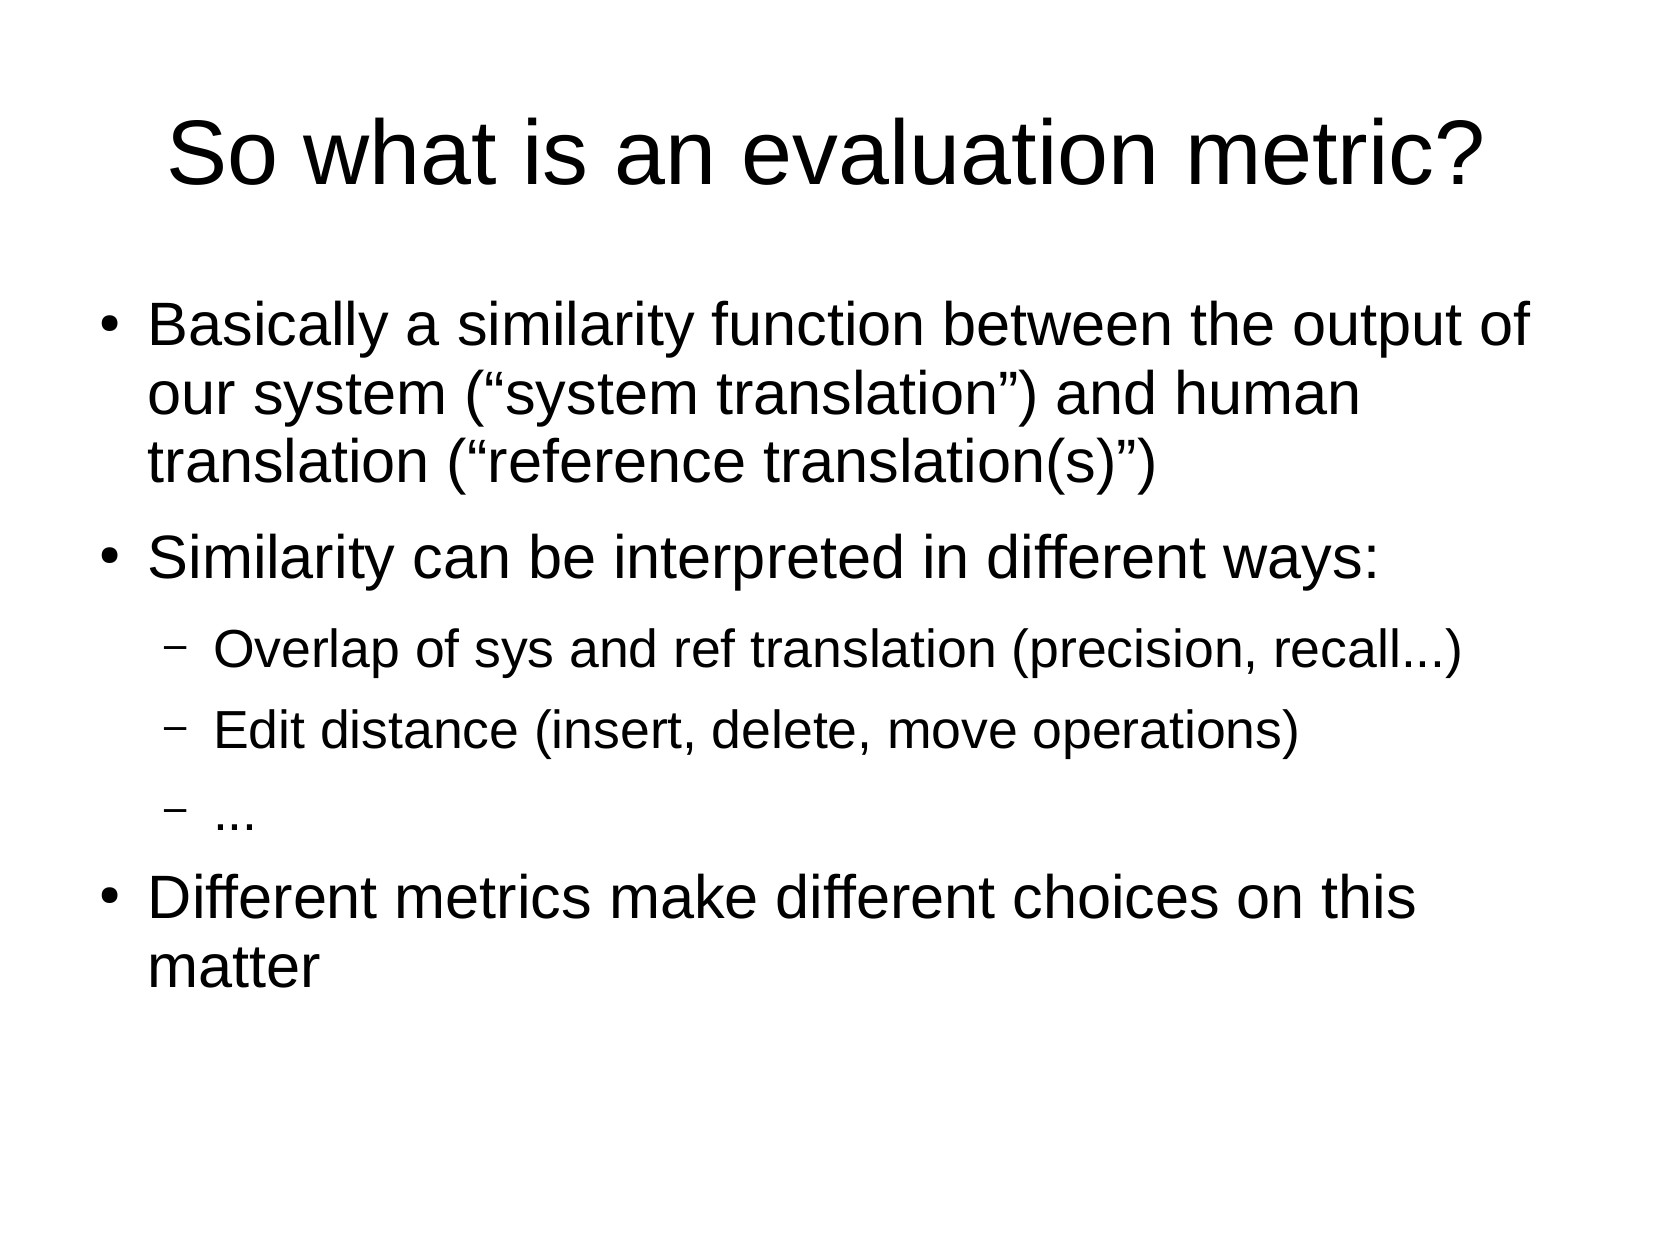

# So what is an evaluation metric?
Basically a similarity function between the output of our system (“system translation”) and human translation (“reference translation(s)”)
Similarity can be interpreted in different ways:
Overlap of sys and ref translation (precision, recall...)
Edit distance (insert, delete, move operations)
...
Different metrics make different choices on this matter